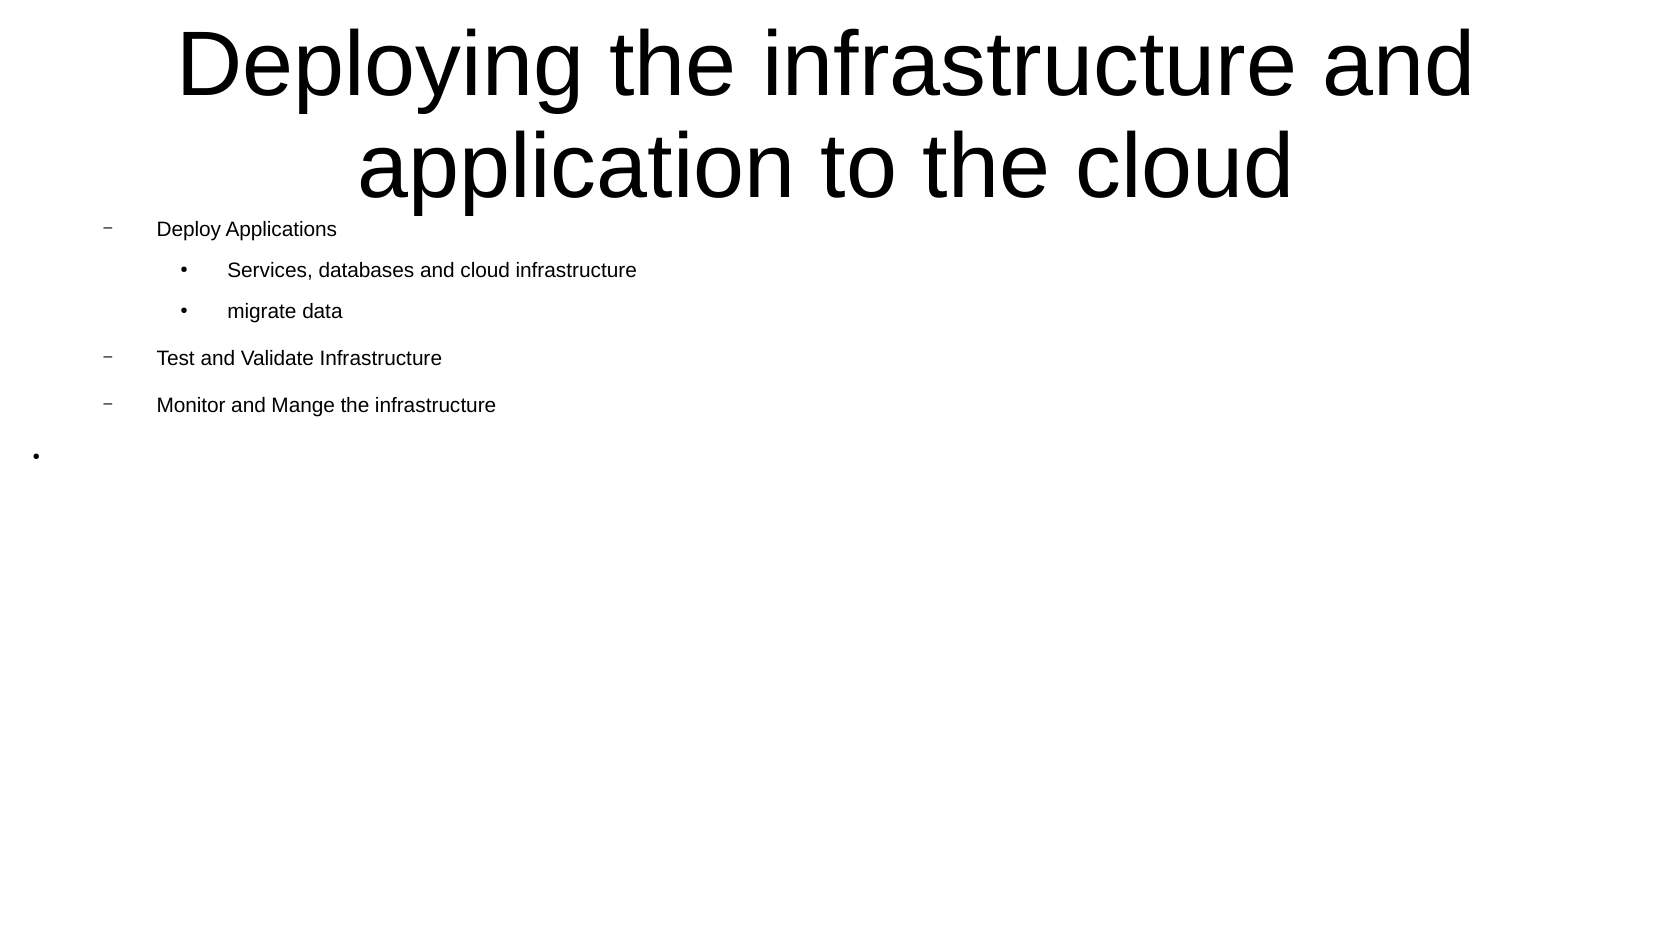

# Deploying the infrastructure and application to the cloud
Deploy Applications
Services, databases and cloud infrastructure
migrate data
Test and Validate Infrastructure
Monitor and Mange the infrastructure